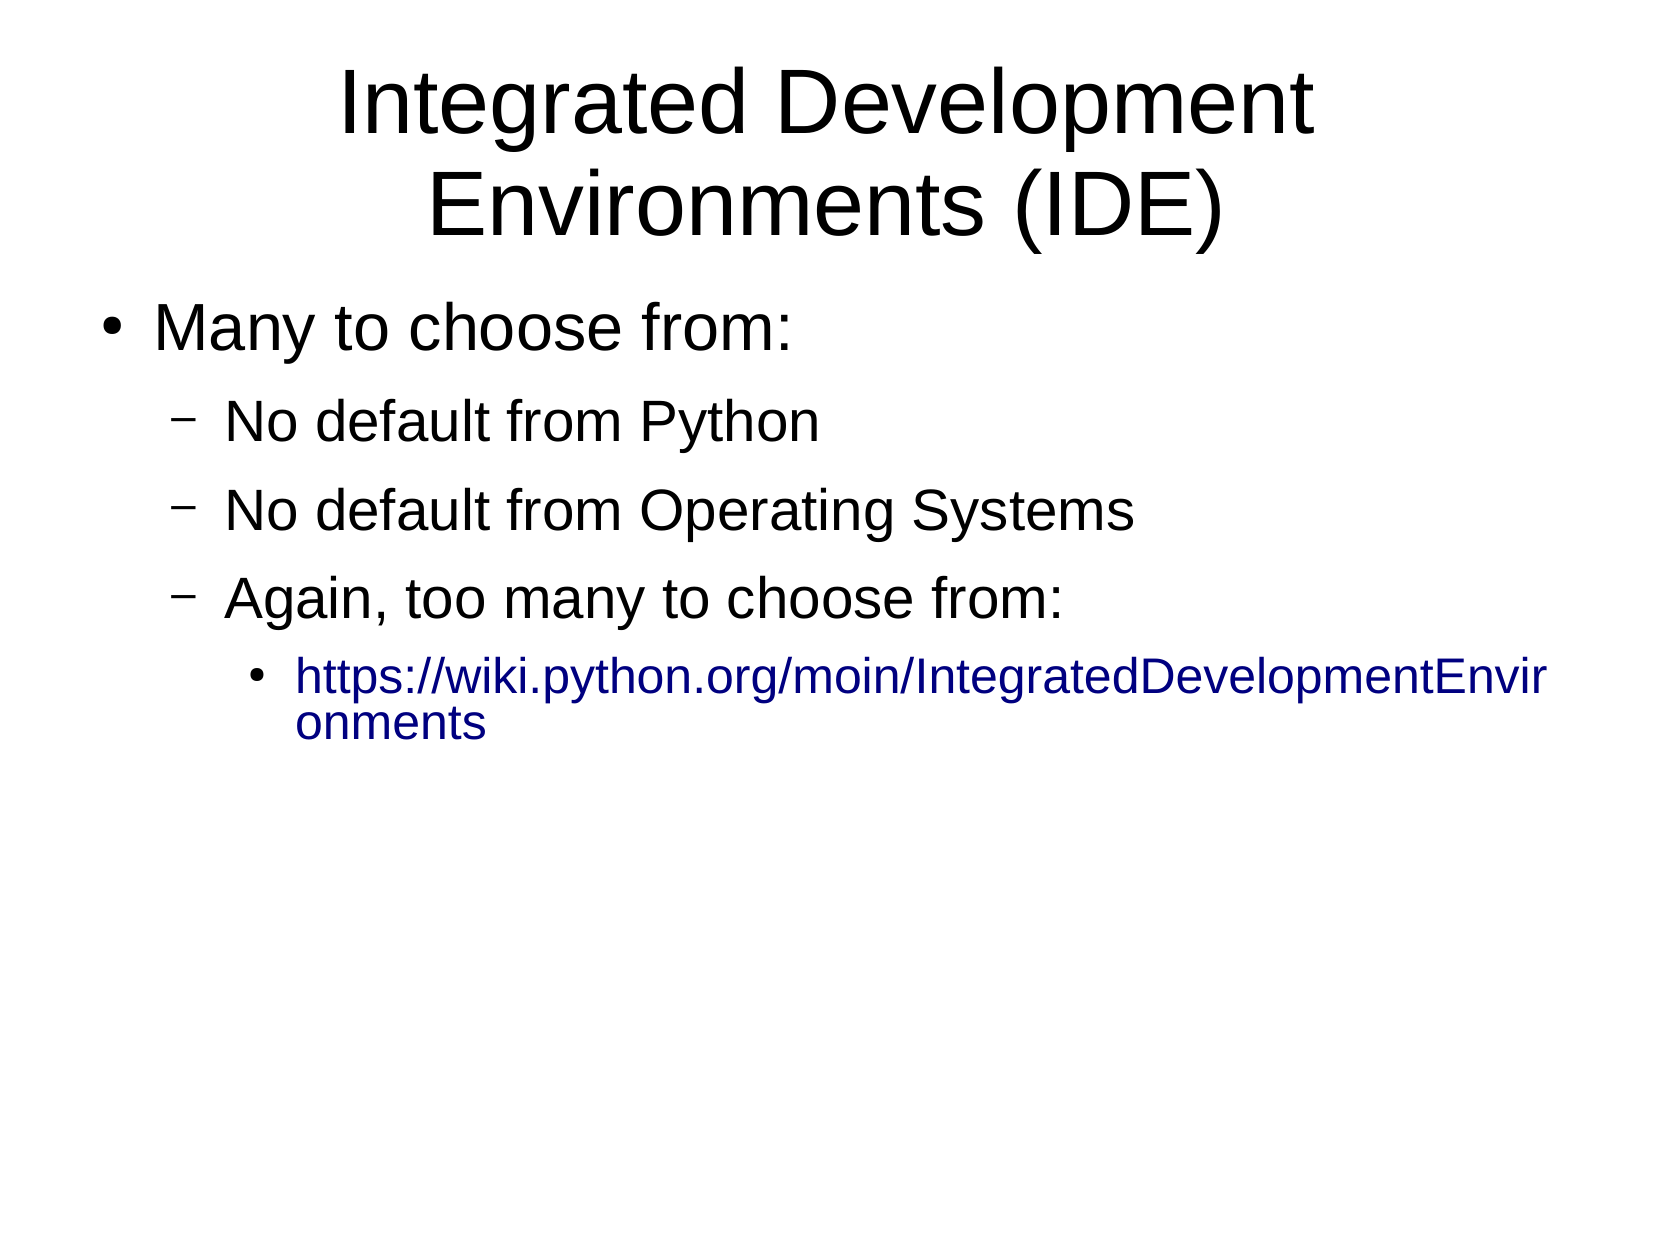

# Integrated Development Environments (IDE)
Many to choose from:
No default from Python
No default from Operating Systems
Again, too many to choose from:
https://wiki.python.org/moin/IntegratedDevelopmentEnvironments